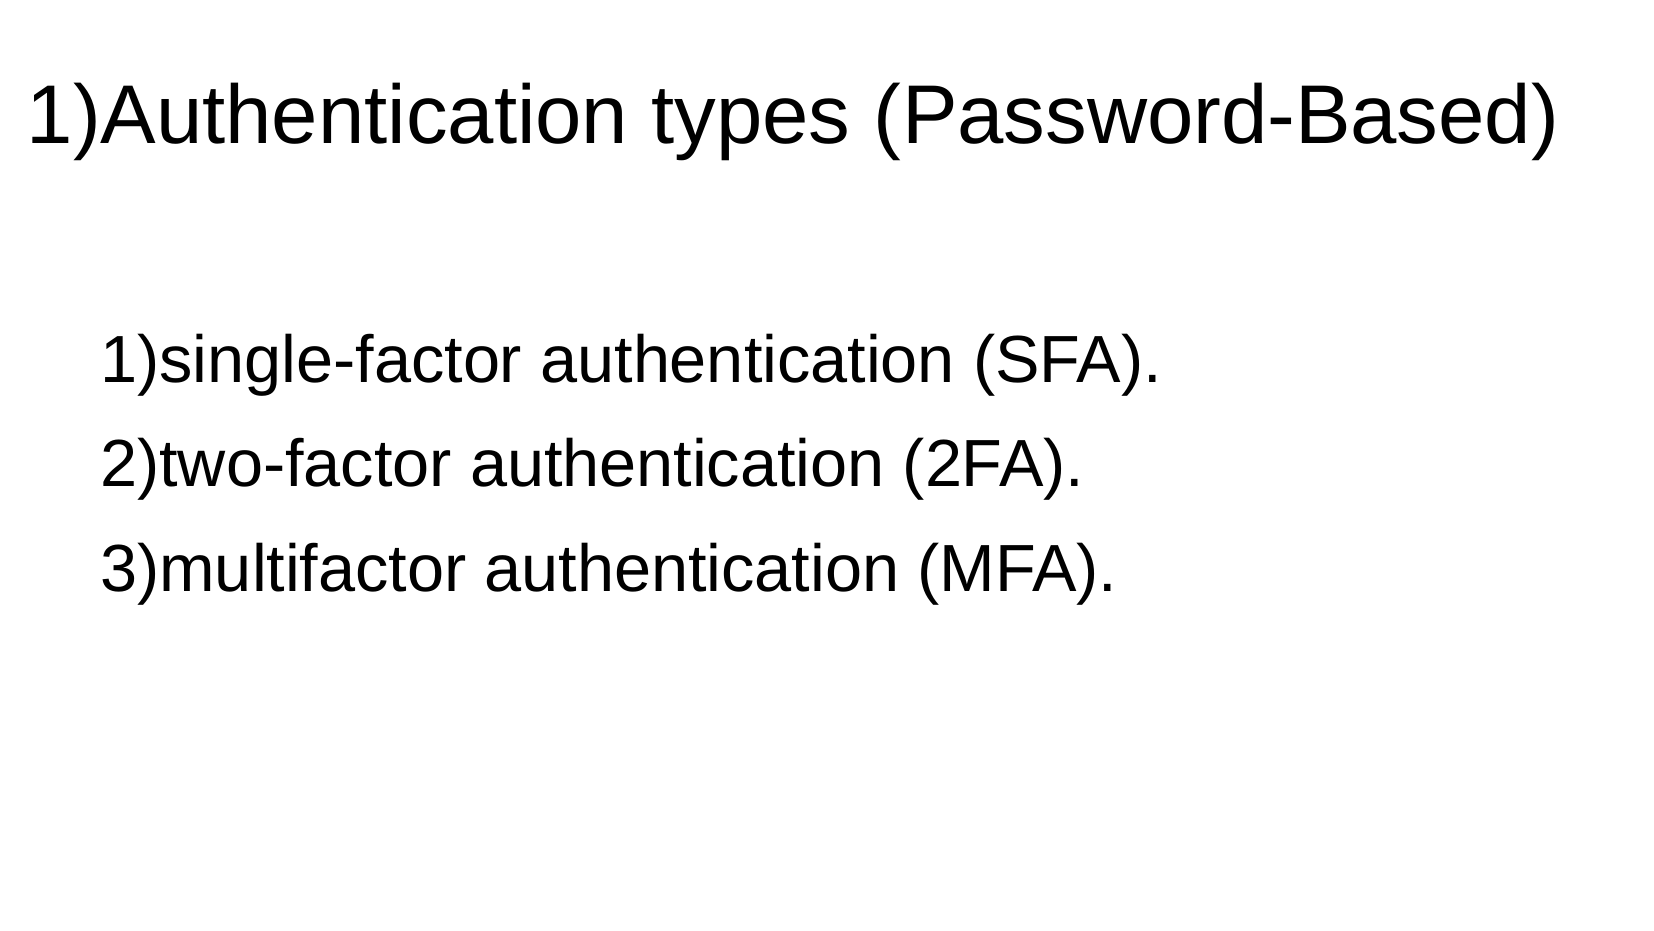

# 1)Authentication types (Password-Based)
single-factor authentication (SFA).
two-factor authentication (2FA).
multifactor authentication (MFA).